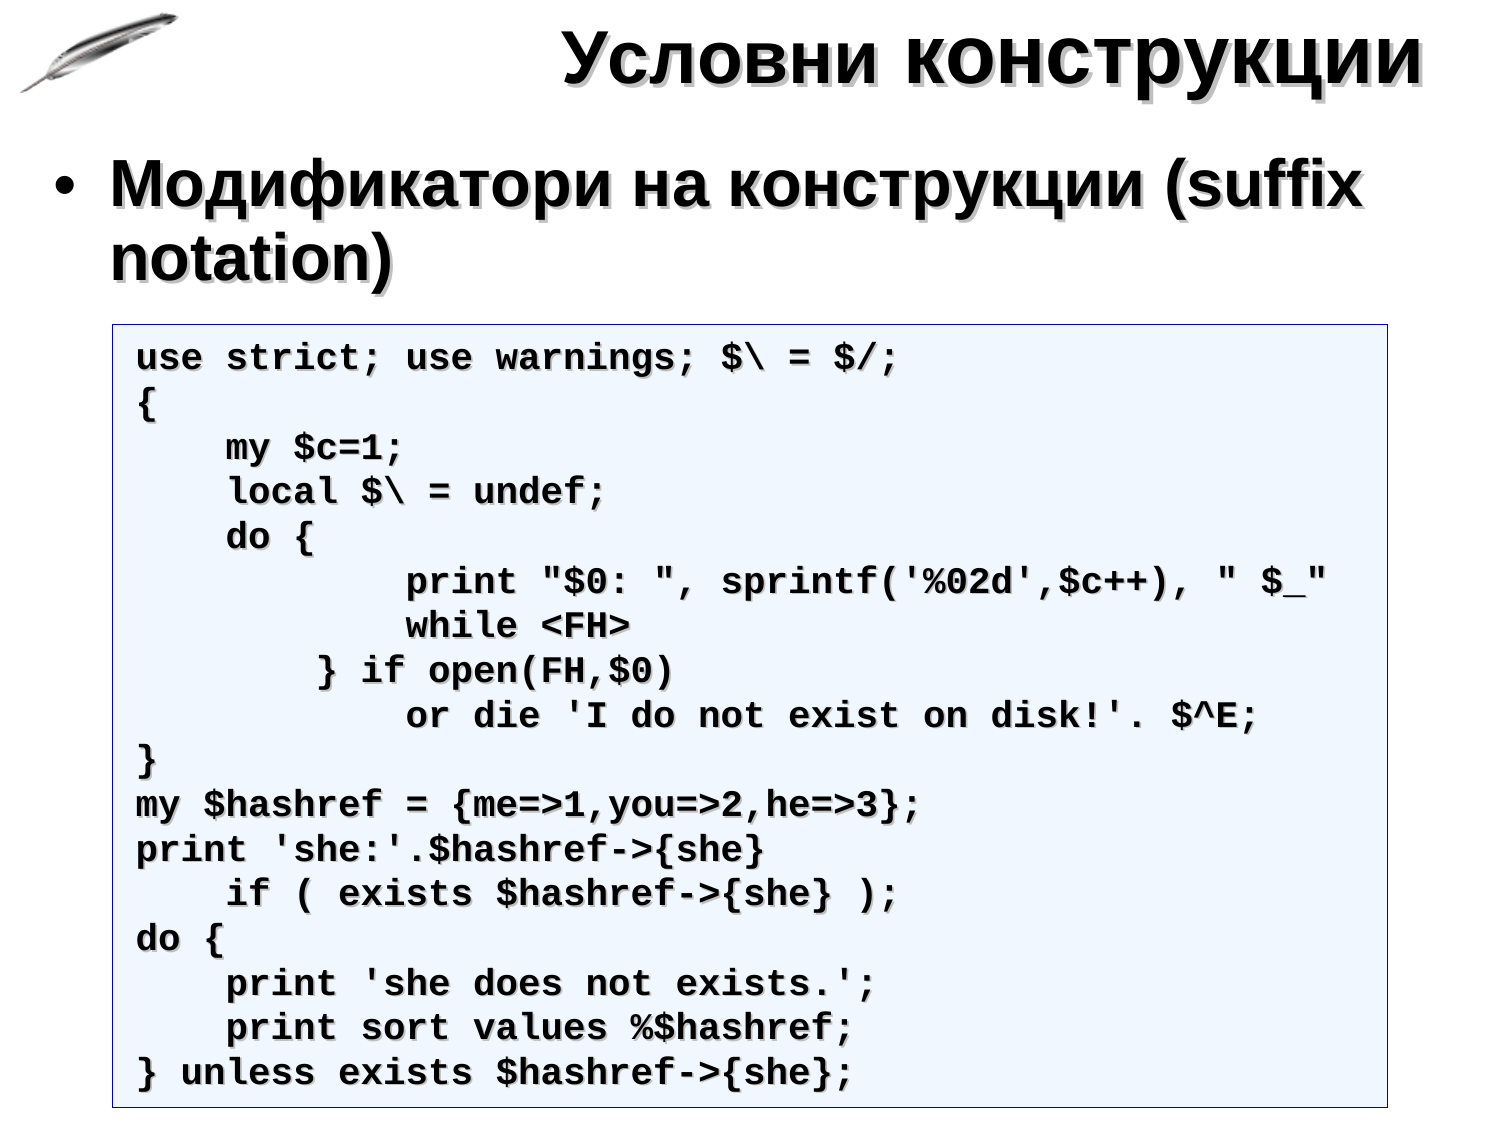

# Условни конструкции
Модификатори на конструкции (suffix notation)
use strict; use warnings; $\ = $/;
{
 my $c=1;
 local $\ = undef;
 do {
 print "$0: ", sprintf('%02d',$c++), " $_"
 while <FH>
 } if open(FH,$0)
 or die 'I do not exist on disk!'. $^E;
}
my $hashref = {me=>1,you=>2,he=>3};
print 'she:'.$hashref->{she}
 if ( exists $hashref->{she} );
do {
 print 'she does not exists.';
 print sort values %$hashref;
} unless exists $hashref->{she};